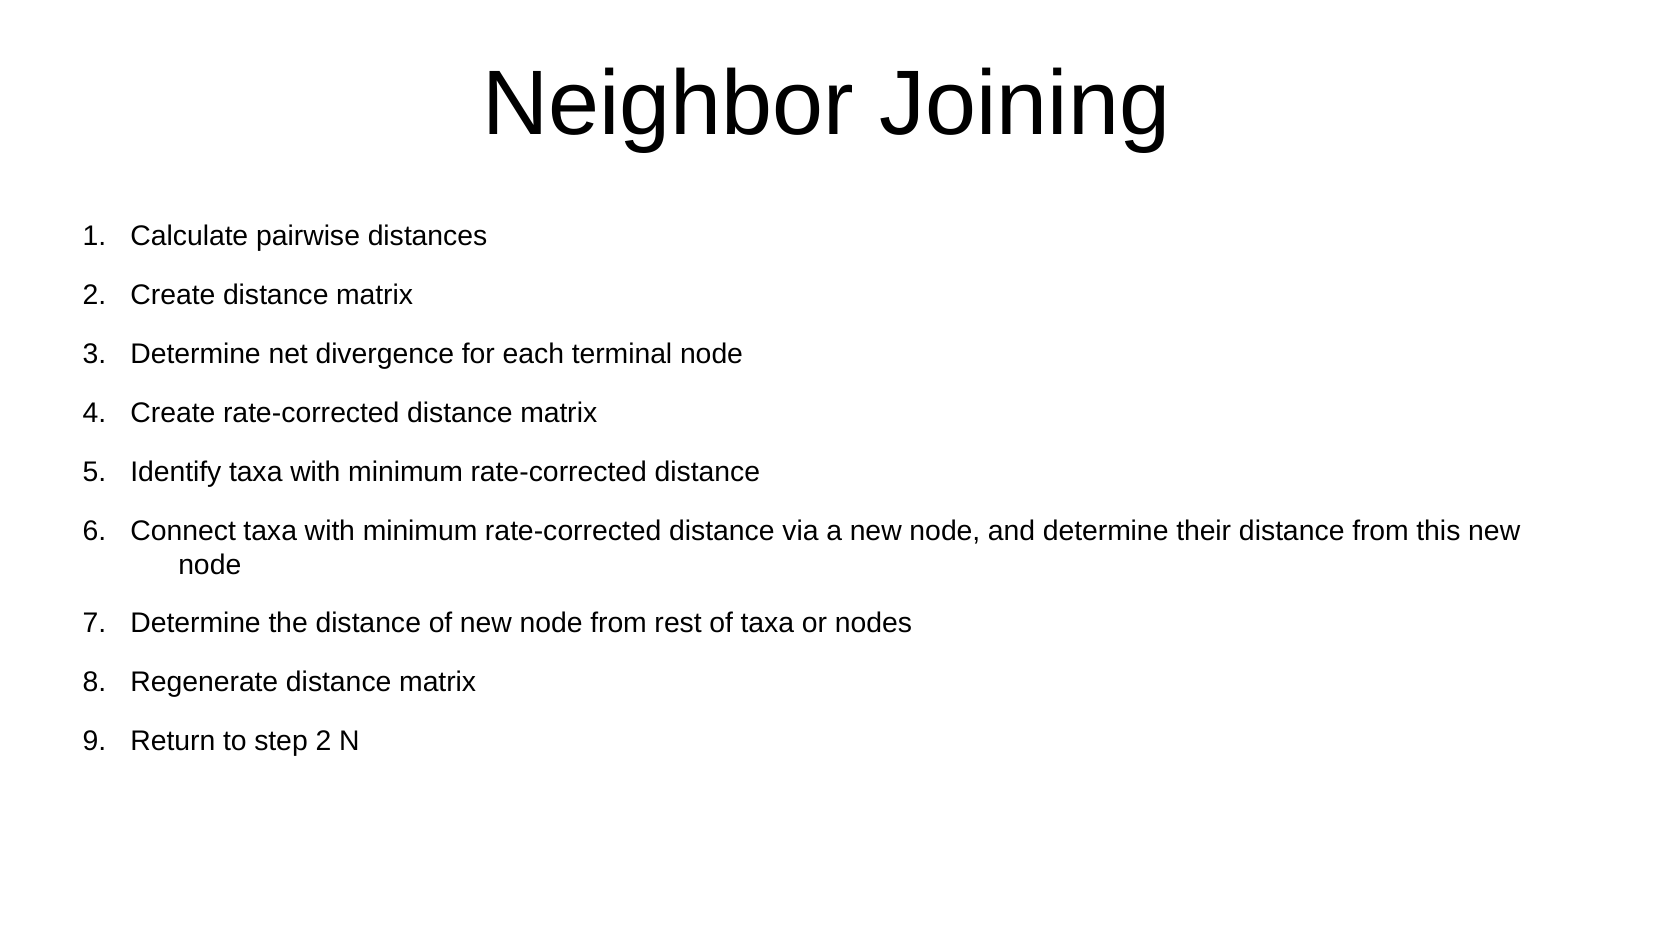

# Neighbor Joining
Calculate pairwise distances
Create distance matrix
Determine net divergence for each terminal node
Create rate-corrected distance matrix
Identify taxa with minimum rate-corrected distance
Connect taxa with minimum rate-corrected distance via a new node, and determine their distance from this new node
Determine the distance of new node from rest of taxa or nodes
Regenerate distance matrix
Return to step 2 N